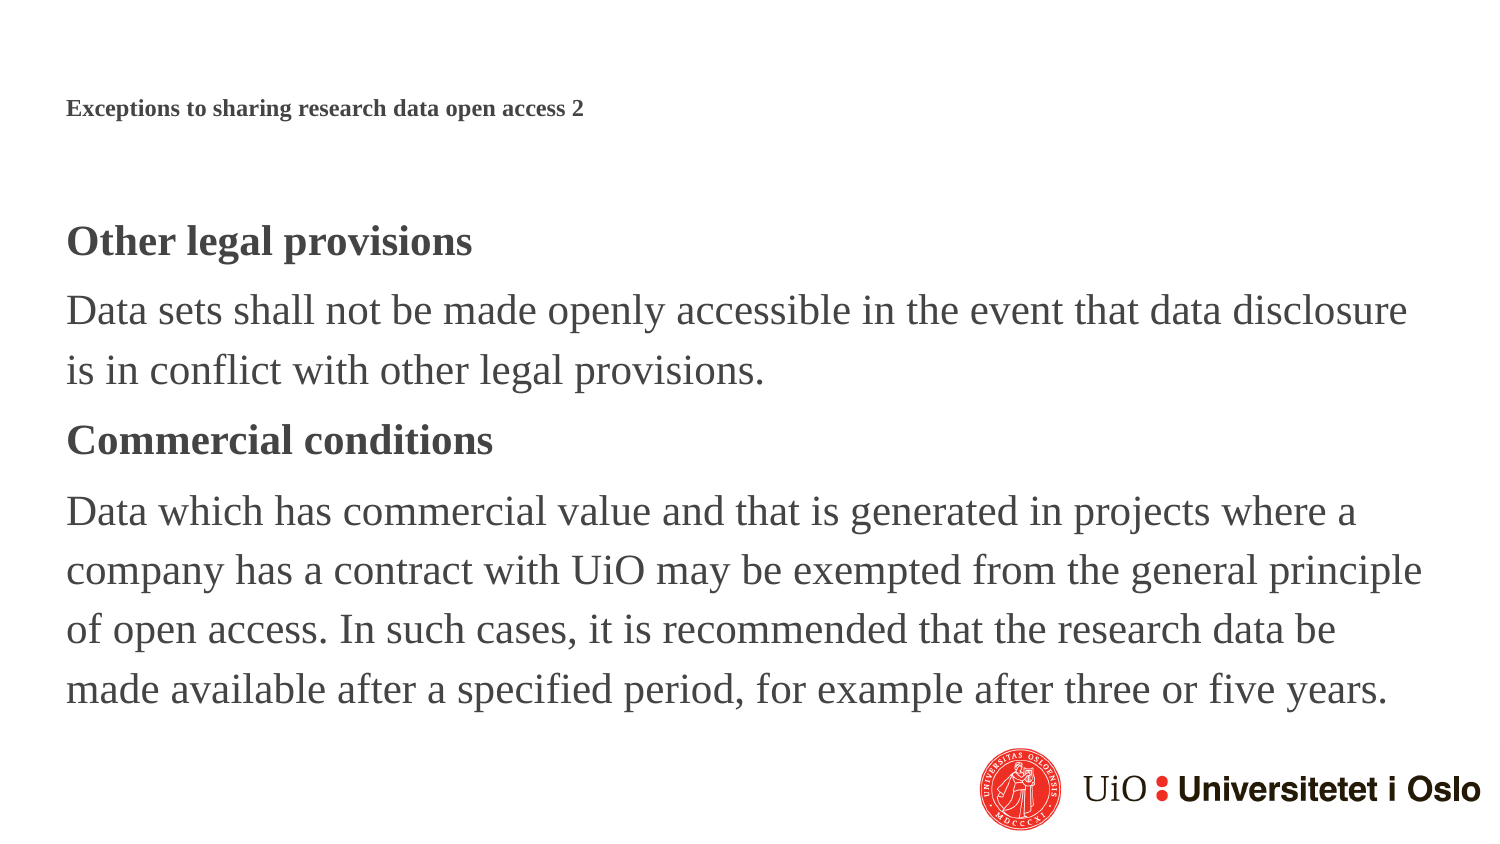

# Exceptions to sharing research data open access 2
Other legal provisions
Data sets shall not be made openly accessible in the event that data disclosure is in conflict with other legal provisions.
Commercial conditions
Data which has commercial value and that is generated in projects where a company has a contract with UiO may be exempted from the general principle of open access. In such cases, it is recommended that the research data be made available after a specified period, for example after three or five years.